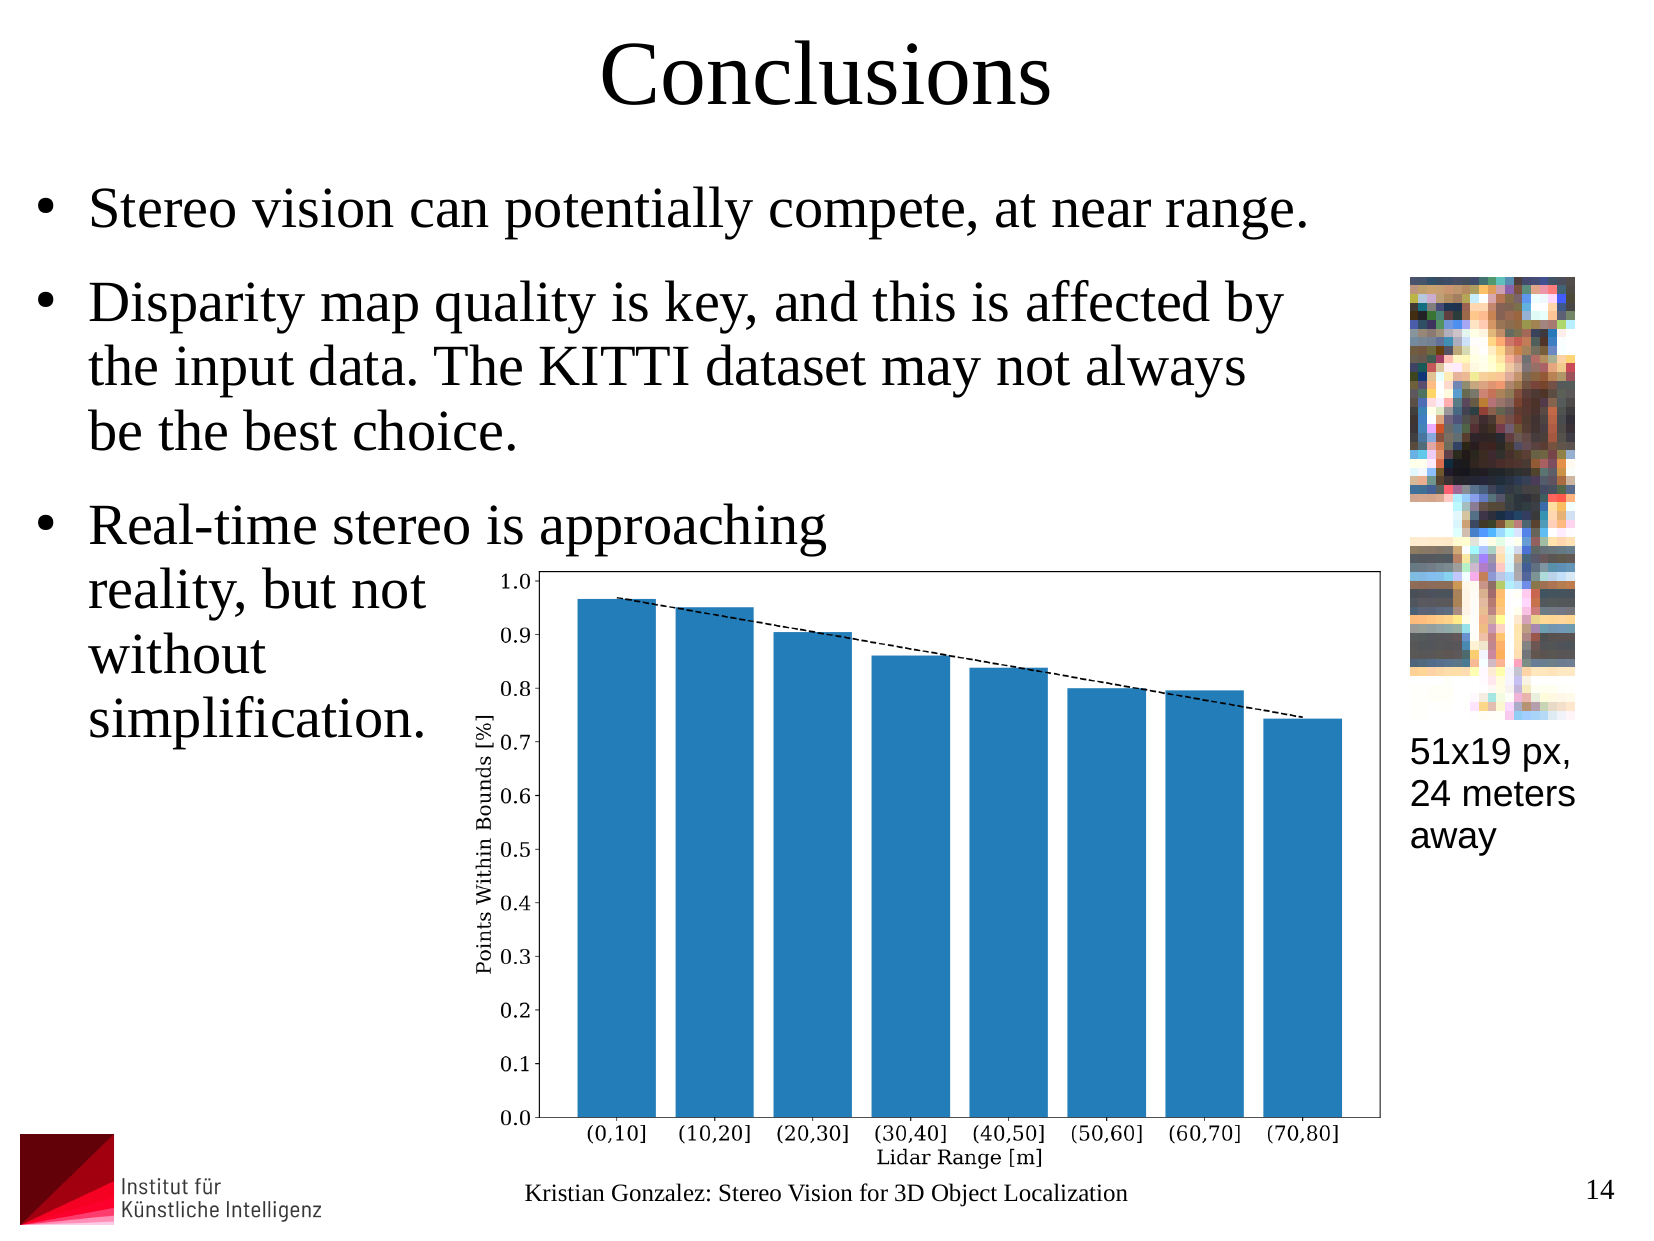

# Conclusions
Stereo vision can potentially compete, at near range.
Disparity map quality is key, and this is affected by
the input data. The KITTI dataset may not always
be the best choice.
Real-time stereo is approaching
reality, but not
without
simplification.
51x19 px, 24 meters away
14
Kristian Gonzalez: Stereo Vision for 3D Object Localization